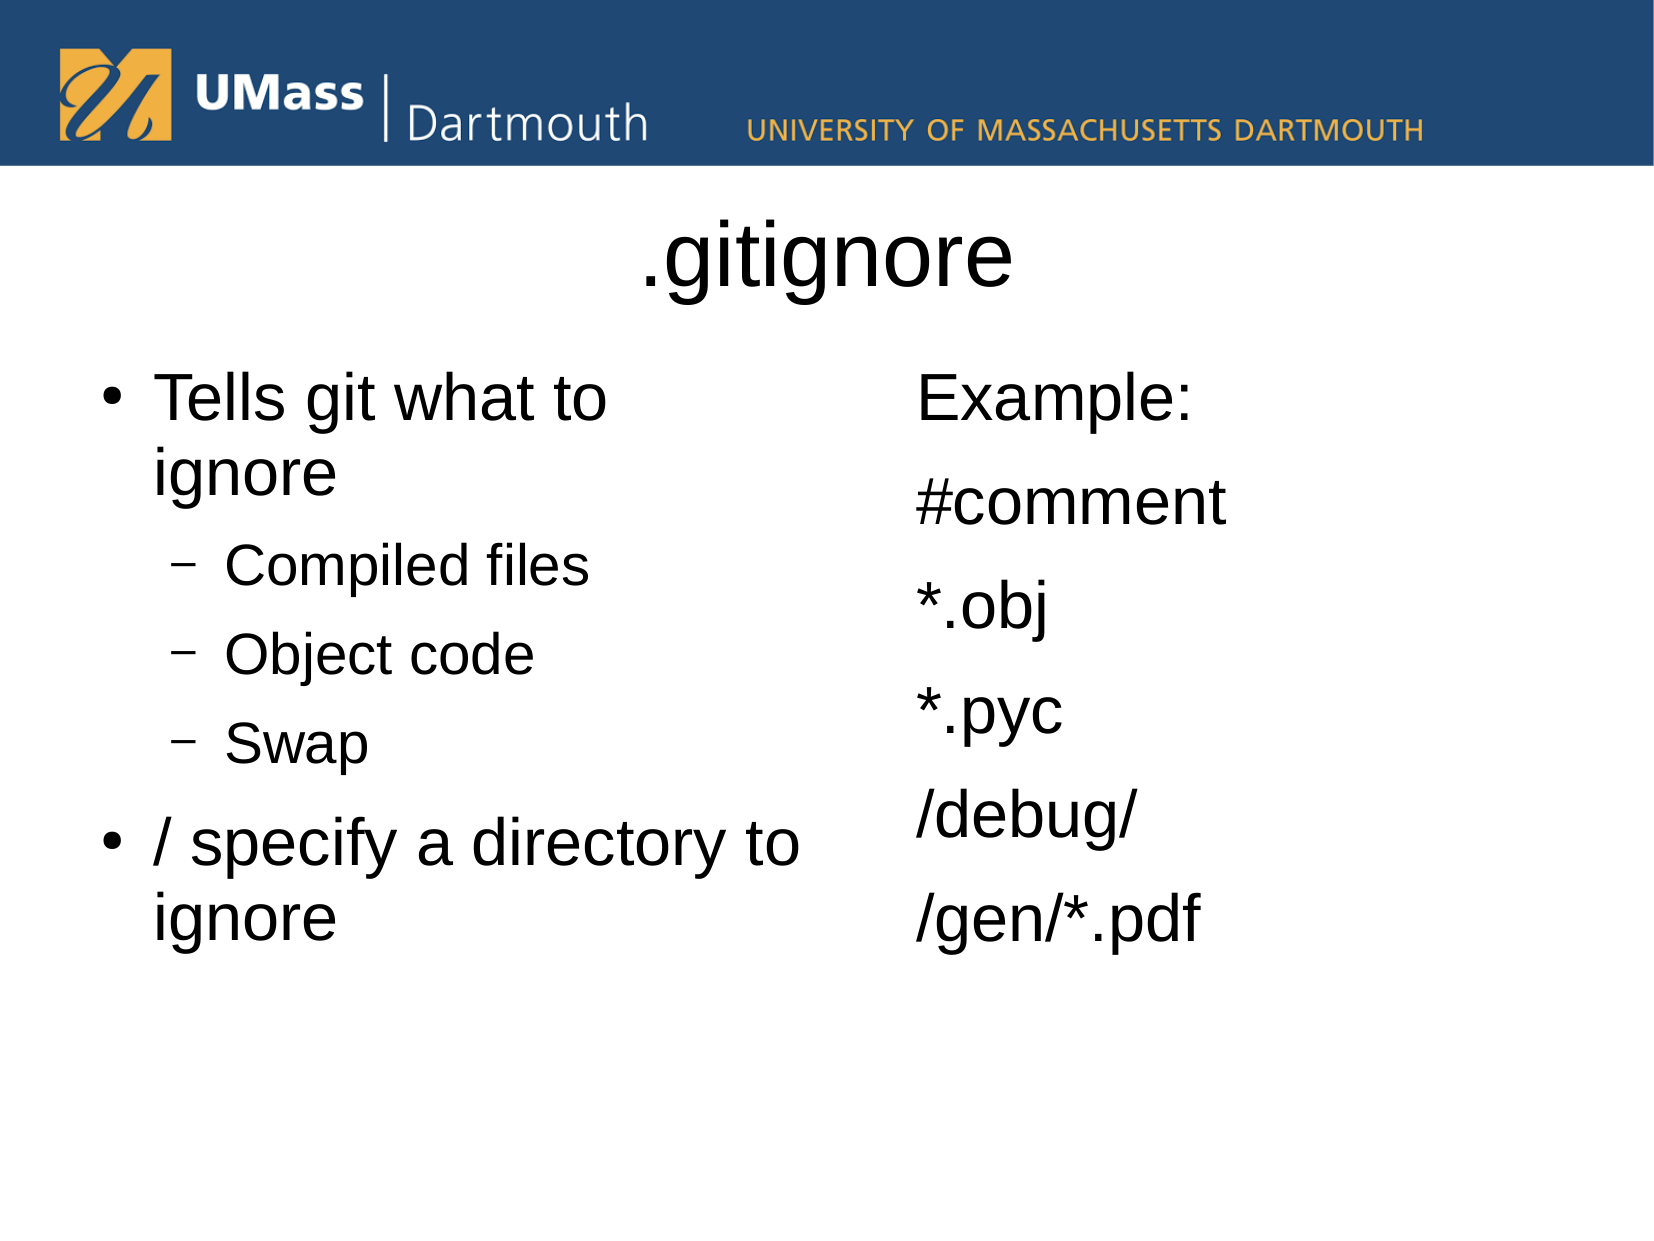

# .gitignore
Tells git what to ignore
Compiled files
Object code
Swap
/ specify a directory to ignore
Example:
#comment
*.obj
*.pyc
/debug/
/gen/*.pdf